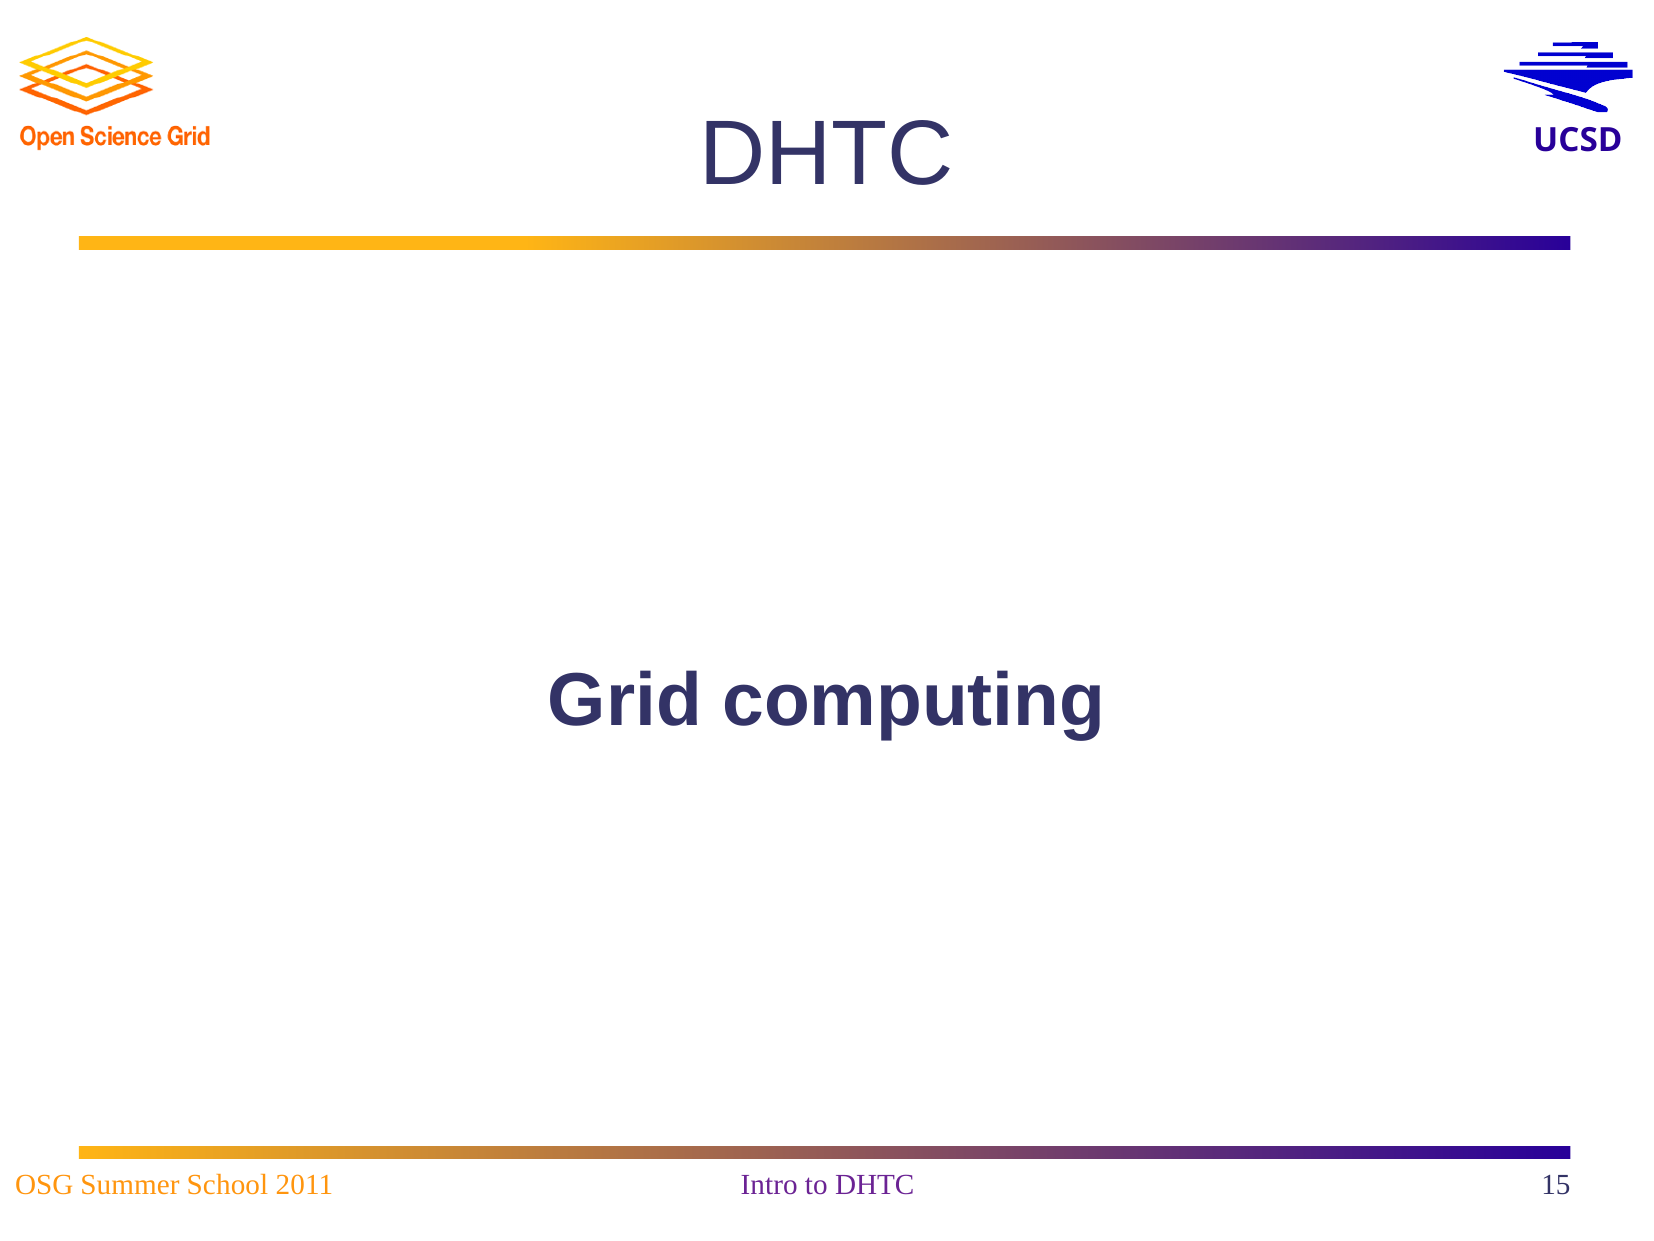

# DHTC
Grid computing
OSG Summer School 2011
Intro to DHTC
15